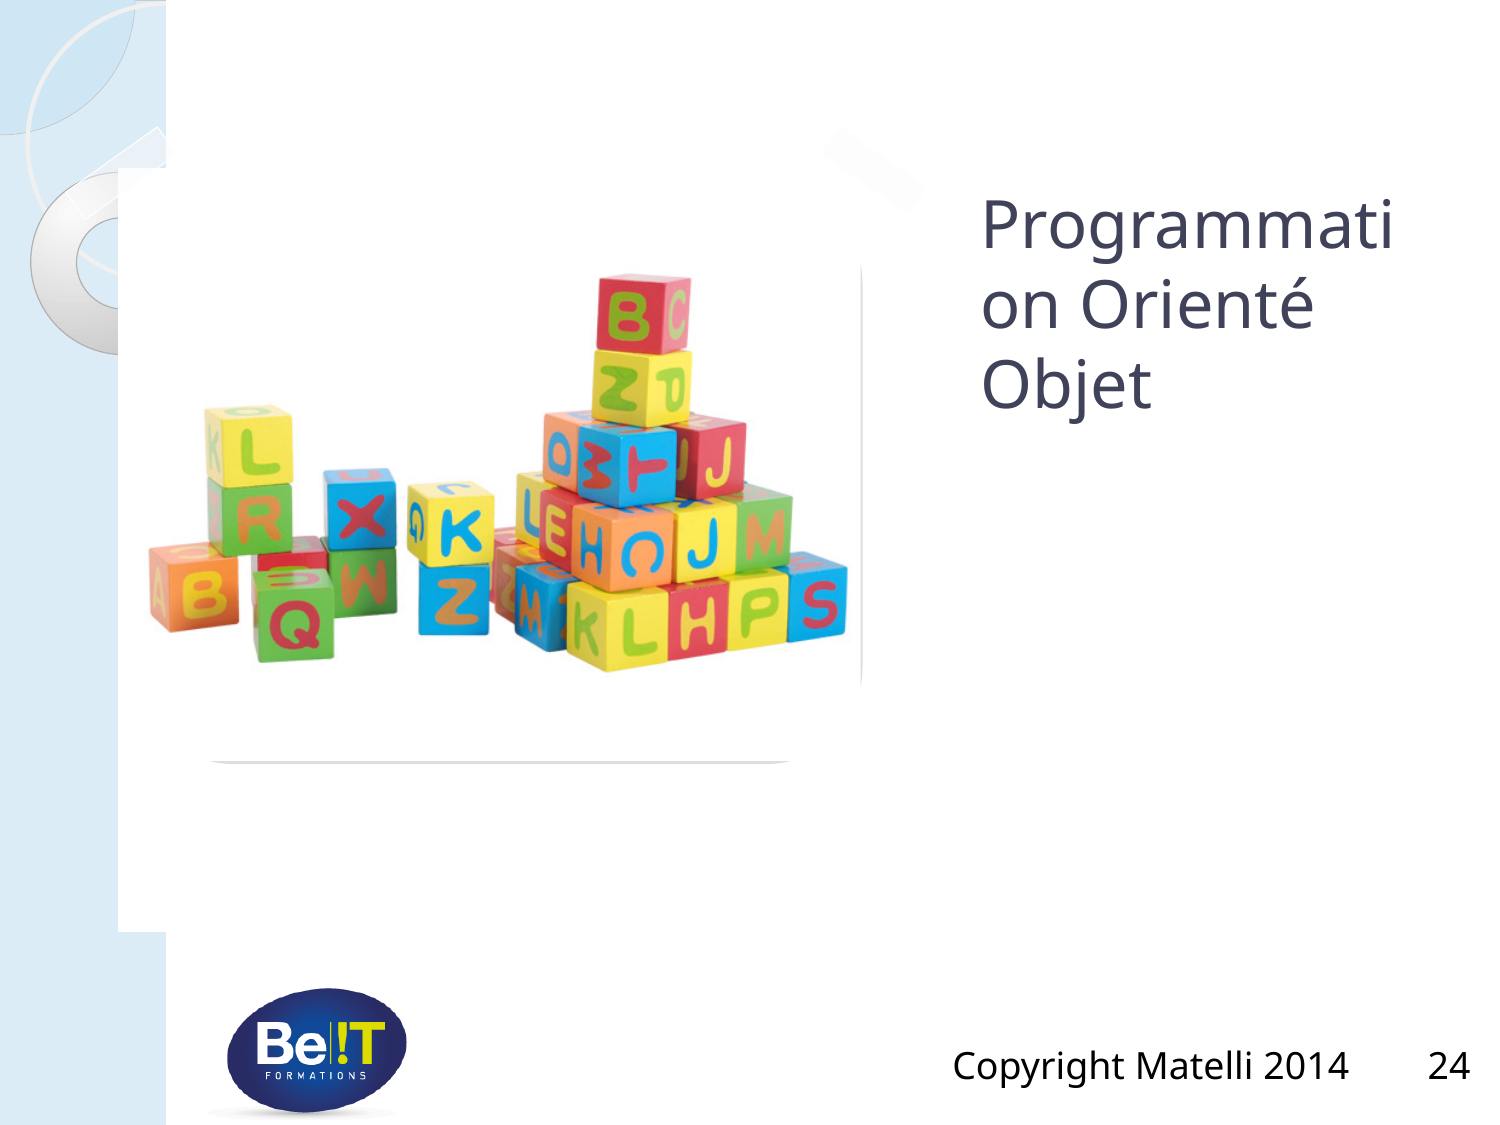

# Programmation Orienté Objet
Copyright Matelli 2014